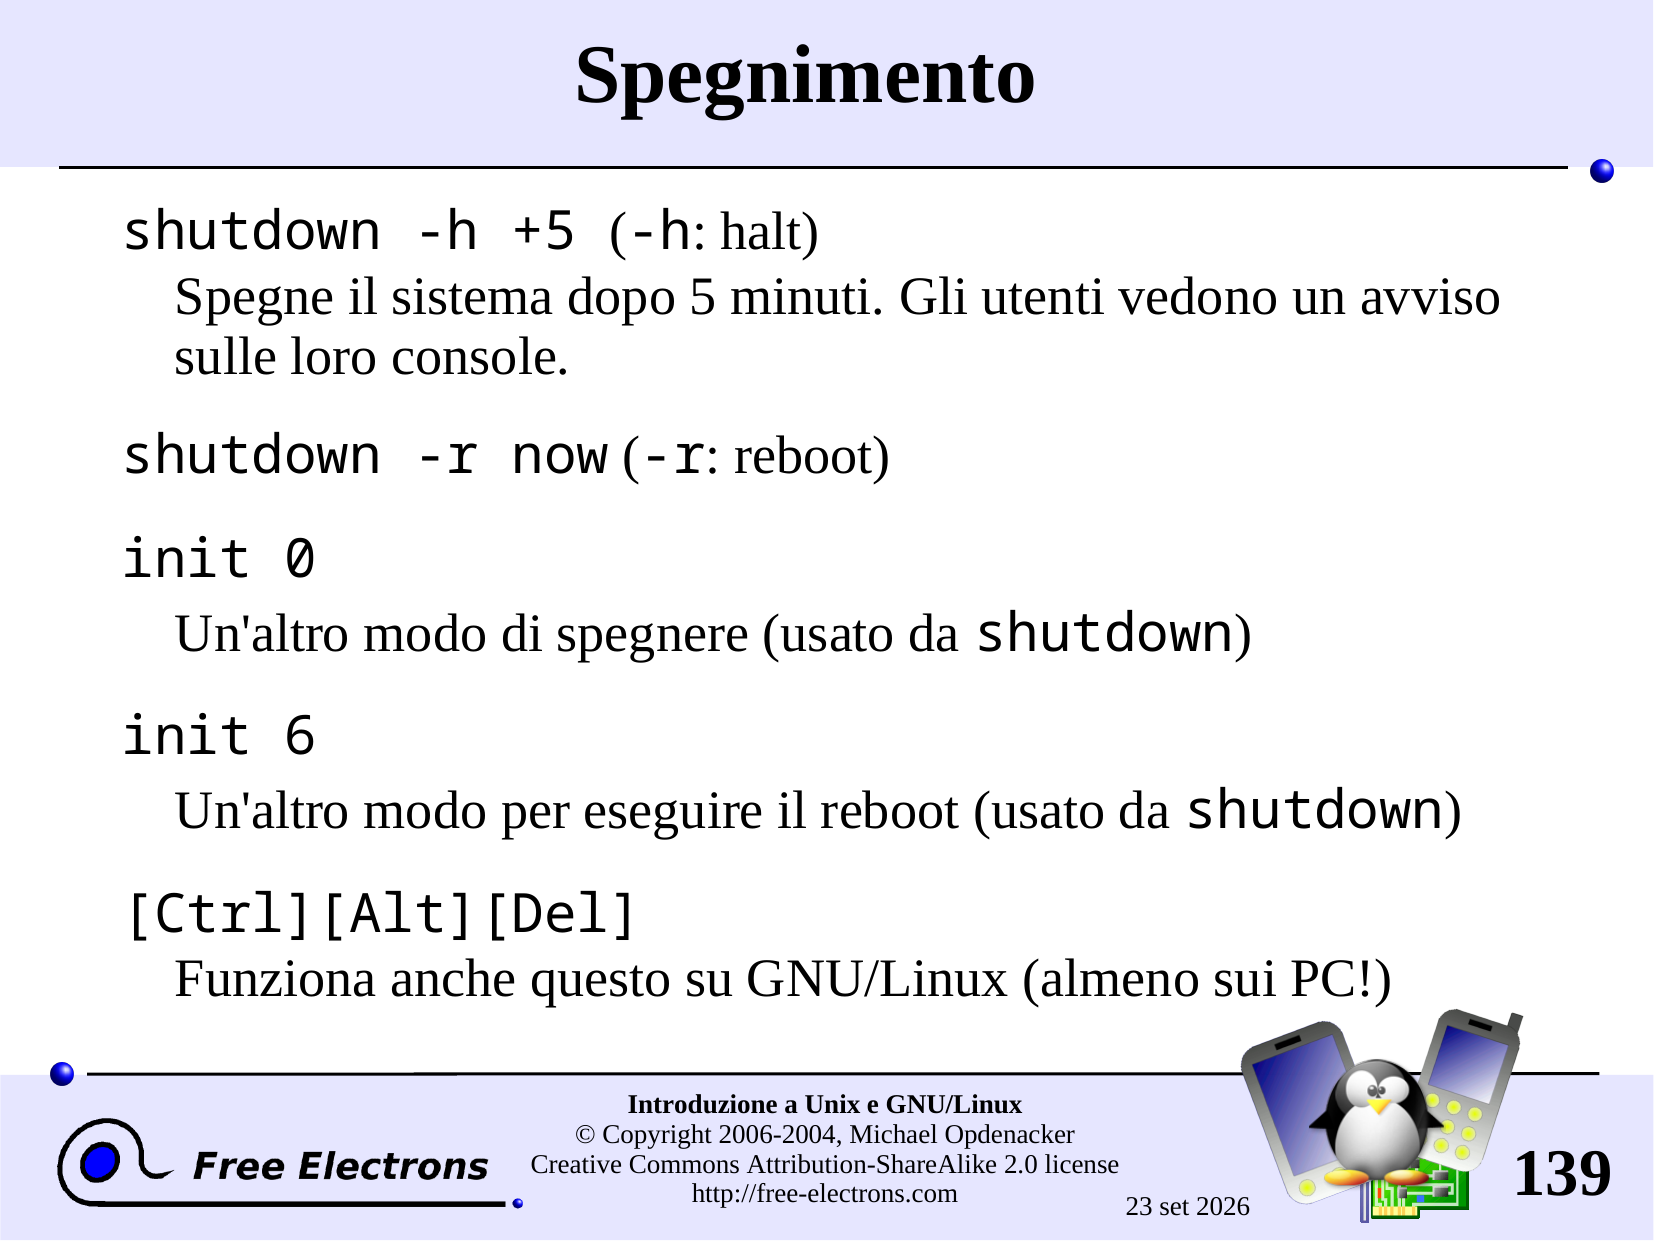

# Spegnimento
shutdown -h +5 (-h: halt)
Spegne il sistema dopo 5 minuti. Gli utenti vedono un avviso sulle loro console.
shutdown -r now (-r: reboot)
init 0
Un'altro modo di spegnere (usato da shutdown)
init 6
Un'altro modo per eseguire il reboot (usato da shutdown)
[Ctrl][Alt][Del]
Funziona anche questo su GNU/Linux (almeno sui PC!)